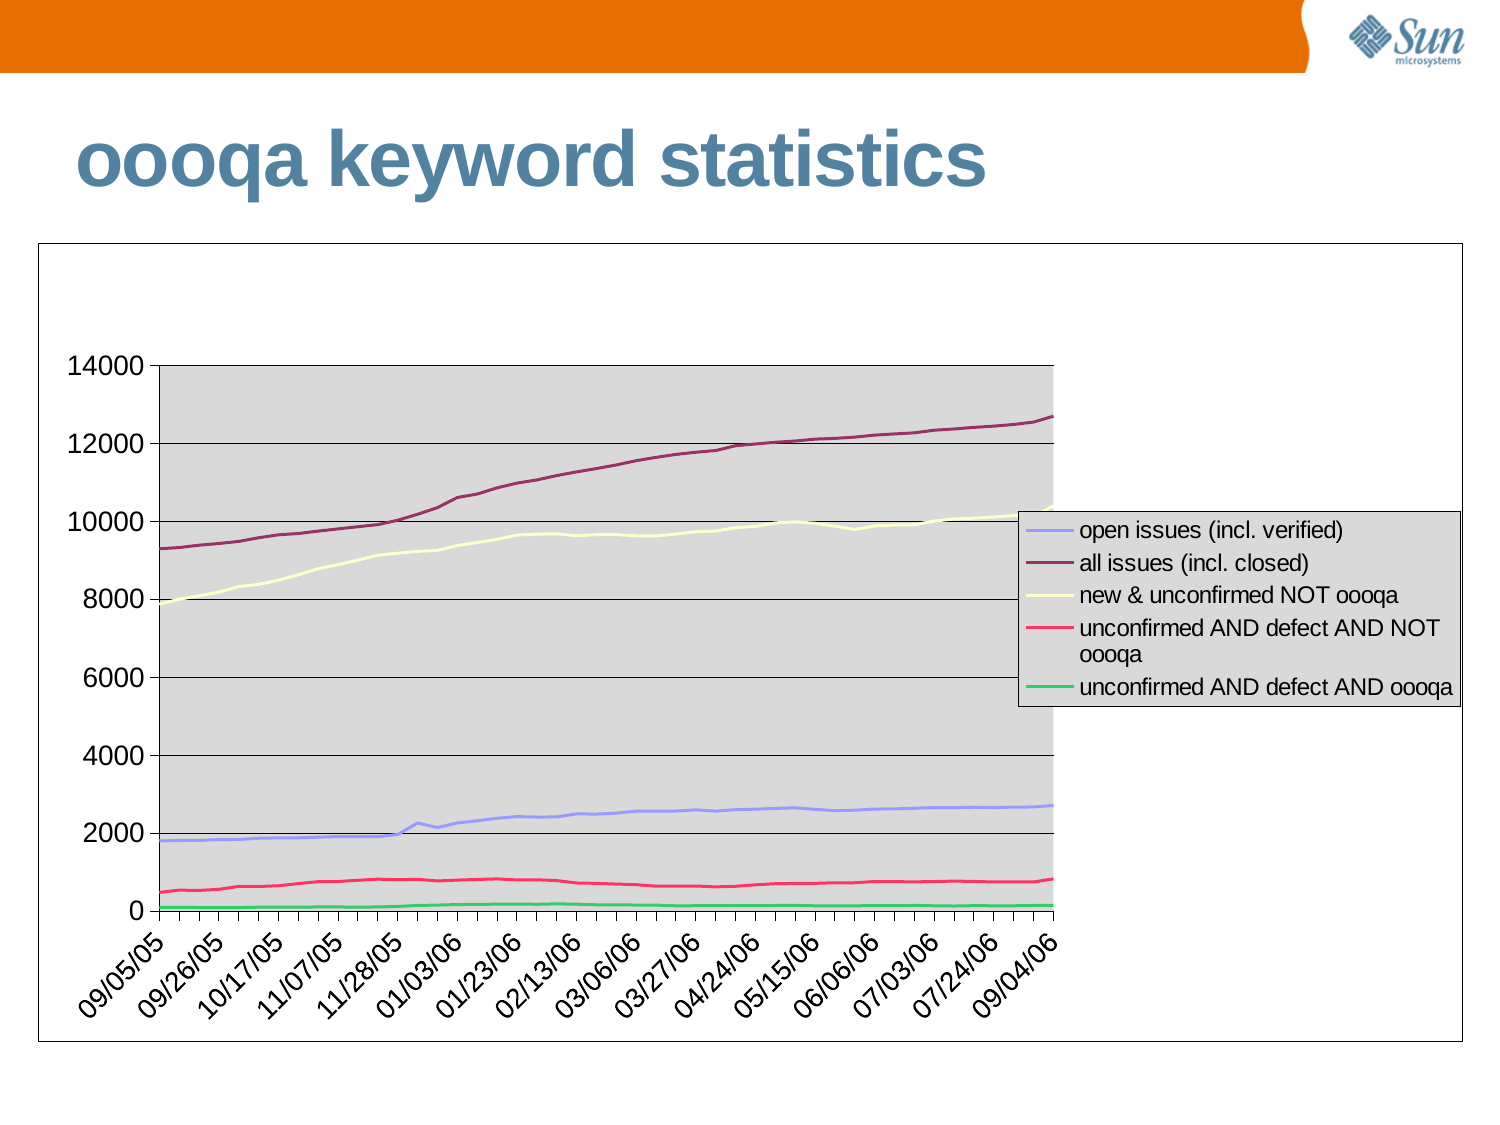

# oooqa keyword statistics
### Chart
| Category | open issues (incl. verified) | all issues (incl. closed) | new & unconfirmed NOT oooqa | unconfirmed AND defect AND NOT oooqa | unconfirmed AND defect AND oooqa |
|---|---|---|---|---|---|
| 09/05/05 | 1808.0 | 9305.0 | 7883.0 | 488.0 | 105.0 |
| 09/12/05 | 1820.0 | 9337.0 | 8013.0 | 546.0 | 107.0 |
| 09/20/05 | 1824.0 | 9398.0 | 8097.0 | 538.0 | 100.0 |
| 09/26/05 | 1843.0 | 9442.0 | 8194.0 | 567.0 | 100.0 |
| 10/04/05 | 1846.0 | 9494.0 | 8335.0 | 641.0 | 99.0 |
| 10/10/05 | 1878.0 | 9588.0 | 8391.0 | 640.0 | 108.0 |
| 10/17/05 | 1887.0 | 9664.0 | 8501.0 | 659.0 | 111.0 |
| 10/24/05 | 1888.0 | 9698.0 | 8640.0 | 715.0 | 112.0 |
| 10/31/05 | 1905.0 | 9760.0 | 8794.0 | 765.0 | 115.0 |
| 11/07/05 | 1920.0 | 9816.0 | 8898.0 | 767.0 | 114.0 |
| 11/14/05 | 1922.0 | 9872.0 | 9016.0 | 800.0 | 112.0 |
| 11/21/05 | 1918.0 | 9925.0 | 9140.0 | 828.0 | 115.0 |
| 11/28/05 | 1973.0 | 10037.0 | 9192.0 | 814.0 | 130.0 |
| 12/05/05 | 2269.0 | 10191.0 | 9238.0 | 825.0 | 153.0 |
| 12/12/05 | 2152.0 | 10362.0 | 9263.0 | 781.0 | 163.0 |
| 01/03/06 | 2271.0 | 10622.0 | 9390.0 | 804.0 | 177.0 |
| 01/09/06 | 2325.0 | 10710.0 | 9467.0 | 820.0 | 181.0 |
| 01/16/06 | 2391.0 | 10869.0 | 9548.0 | 834.0 | 186.0 |
| 01/23/06 | 2433.0 | 10990.0 | 9657.0 | 809.0 | 190.0 |
| 01/30/06 | 2422.0 | 11072.0 | 9681.0 | 811.0 | 182.0 |
| 02/06/06 | 2423.0 | 11184.0 | 9690.0 | 791.0 | 194.0 |
| 02/13/06 | 2503.0 | 11278.0 | 9638.0 | 730.0 | 185.0 |
| 02/20/06 | 2498.0 | 11364.0 | 9666.0 | 721.0 | 170.0 |
| 02/27/06 | 2522.0 | 11457.0 | 9671.0 | 702.0 | 167.0 |
| 03/06/06 | 2573.0 | 11566.0 | 9639.0 | 686.0 | 165.0 |
| 03/13/06 | 2571.0 | 11651.0 | 9635.0 | 647.0 | 161.0 |
| 03/20/06 | 2575.0 | 11726.0 | 9685.0 | 649.0 | 143.0 |
| 03/27/06 | 2607.0 | 11782.0 | 9741.0 | 653.0 | 146.0 |
| 04/03/06 | 2574.0 | 11827.0 | 9760.0 | 630.0 | 148.0 |
| 04/18/06 | 2611.0 | 11949.0 | 9848.0 | 645.0 | 152.0 |
| 04/24/06 | 2624.0 | 11995.0 | 9879.0 | 683.0 | 149.0 |
| 05/02/06 | 2643.0 | 12039.0 | 9970.0 | 712.0 | 152.0 |
| 05/08/06 | 2658.0 | 12071.0 | 9994.0 | 719.0 | 154.0 |
| 05/15/06 | 2619.0 | 12119.0 | 9961.0 | 720.0 | 145.0 |
| 05/22/06 | 2586.0 | 12139.0 | 9887.0 | 736.0 | 141.0 |
| 05/29/06 | 2597.0 | 12171.0 | 9801.0 | 736.0 | 145.0 |
| 06/06/06 | 2626.0 | 12222.0 | 9891.0 | 768.0 | 147.0 |
| 06/12/06 | 2631.0 | 12253.0 | 9916.0 | 764.0 | 148.0 |
| 06/19/06 | 2647.0 | 12281.0 | 9924.0 | 758.0 | 154.0 |
| 07/03/06 | 2665.0 | 12348.0 | 10017.0 | 767.0 | 144.0 |
| 07/10/06 | 2662.0 | 12379.0 | 10071.0 | 778.0 | 139.0 |
| 07/17/06 | 2674.0 | 12420.0 | 10091.0 | 769.0 | 148.0 |
| 07/24/06 | 2663.0 | 12452.0 | 10120.0 | 756.0 | 145.0 |
| 07/31/06 | 2678.0 | 12495.0 | 10159.0 | 758.0 | 145.0 |
| 08/07/06 | 2679.0 | 12557.0 | 10151.0 | 755.0 | 152.0 |
| 09/04/06 | 2720.0 | 12708.0 | 10403.0 | 836.0 | 159.0 |